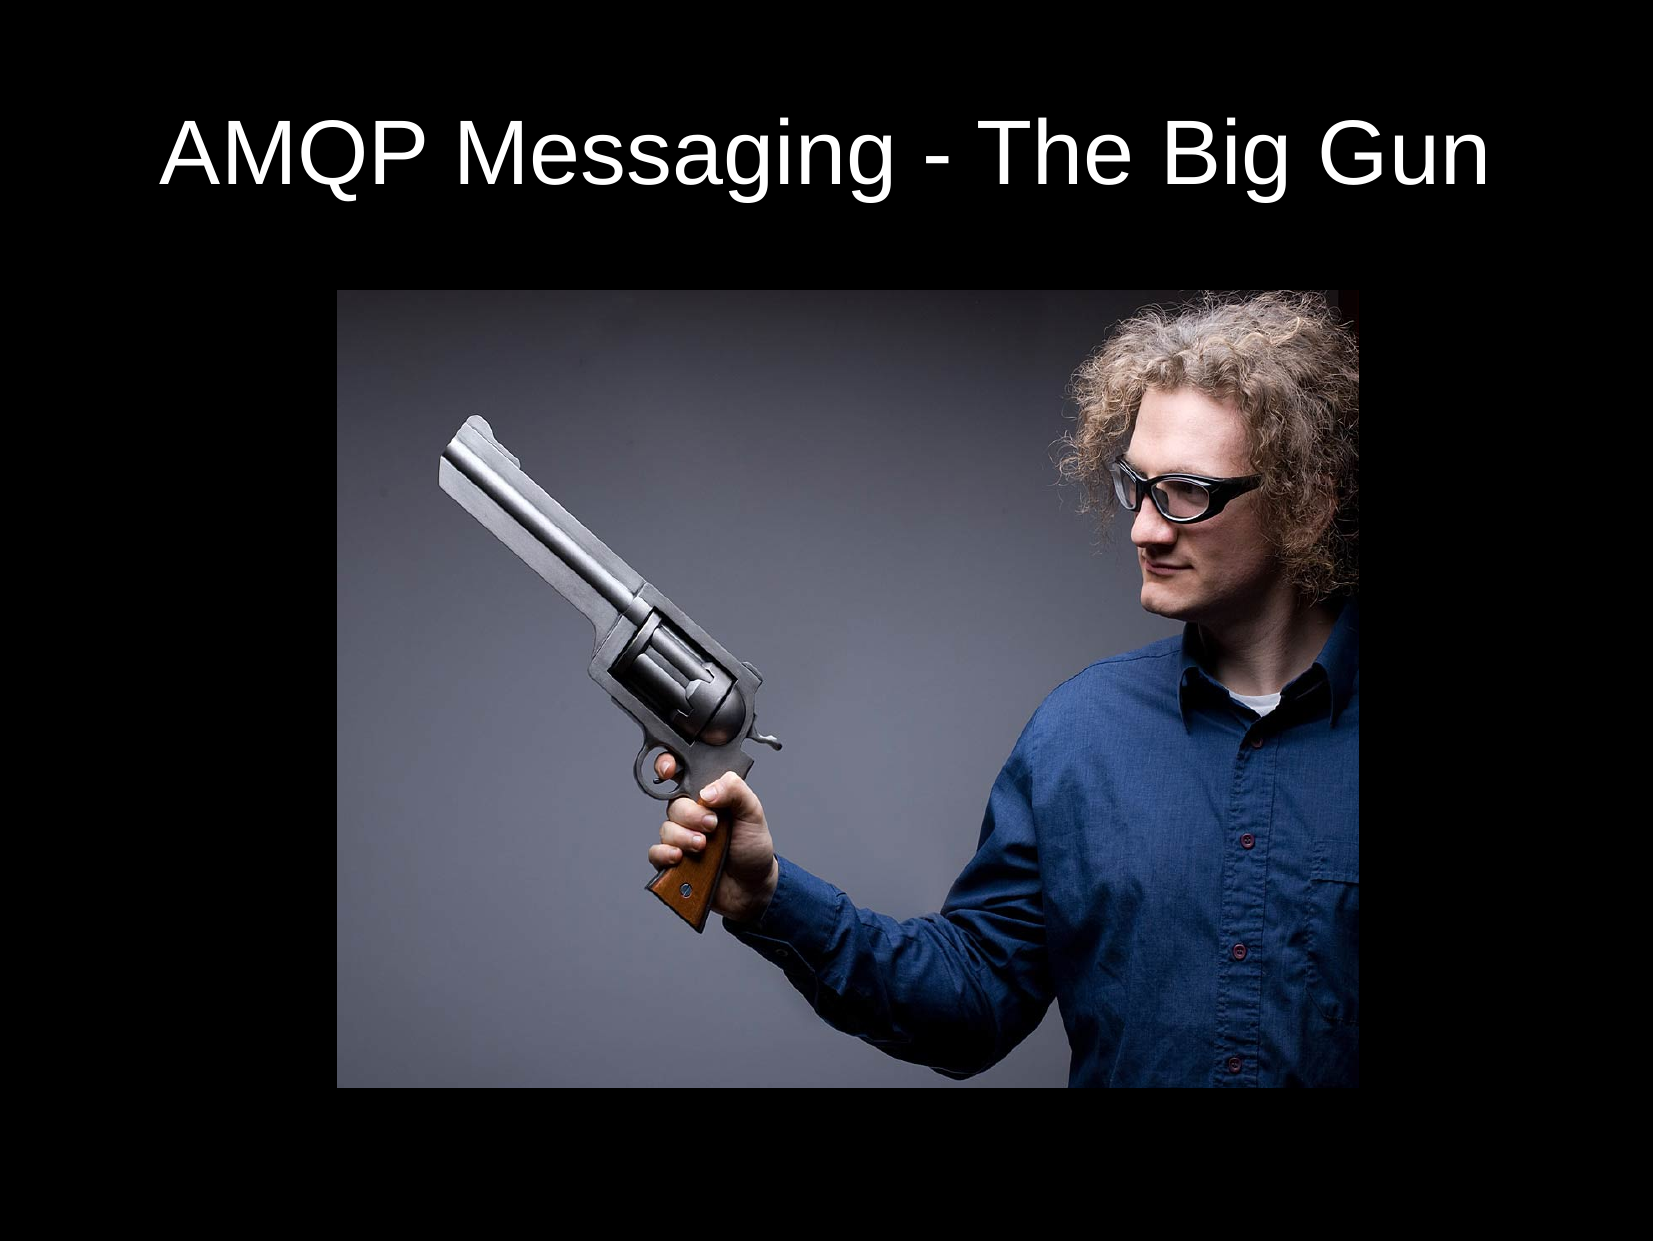

# AMQP Messaging - The Big Gun